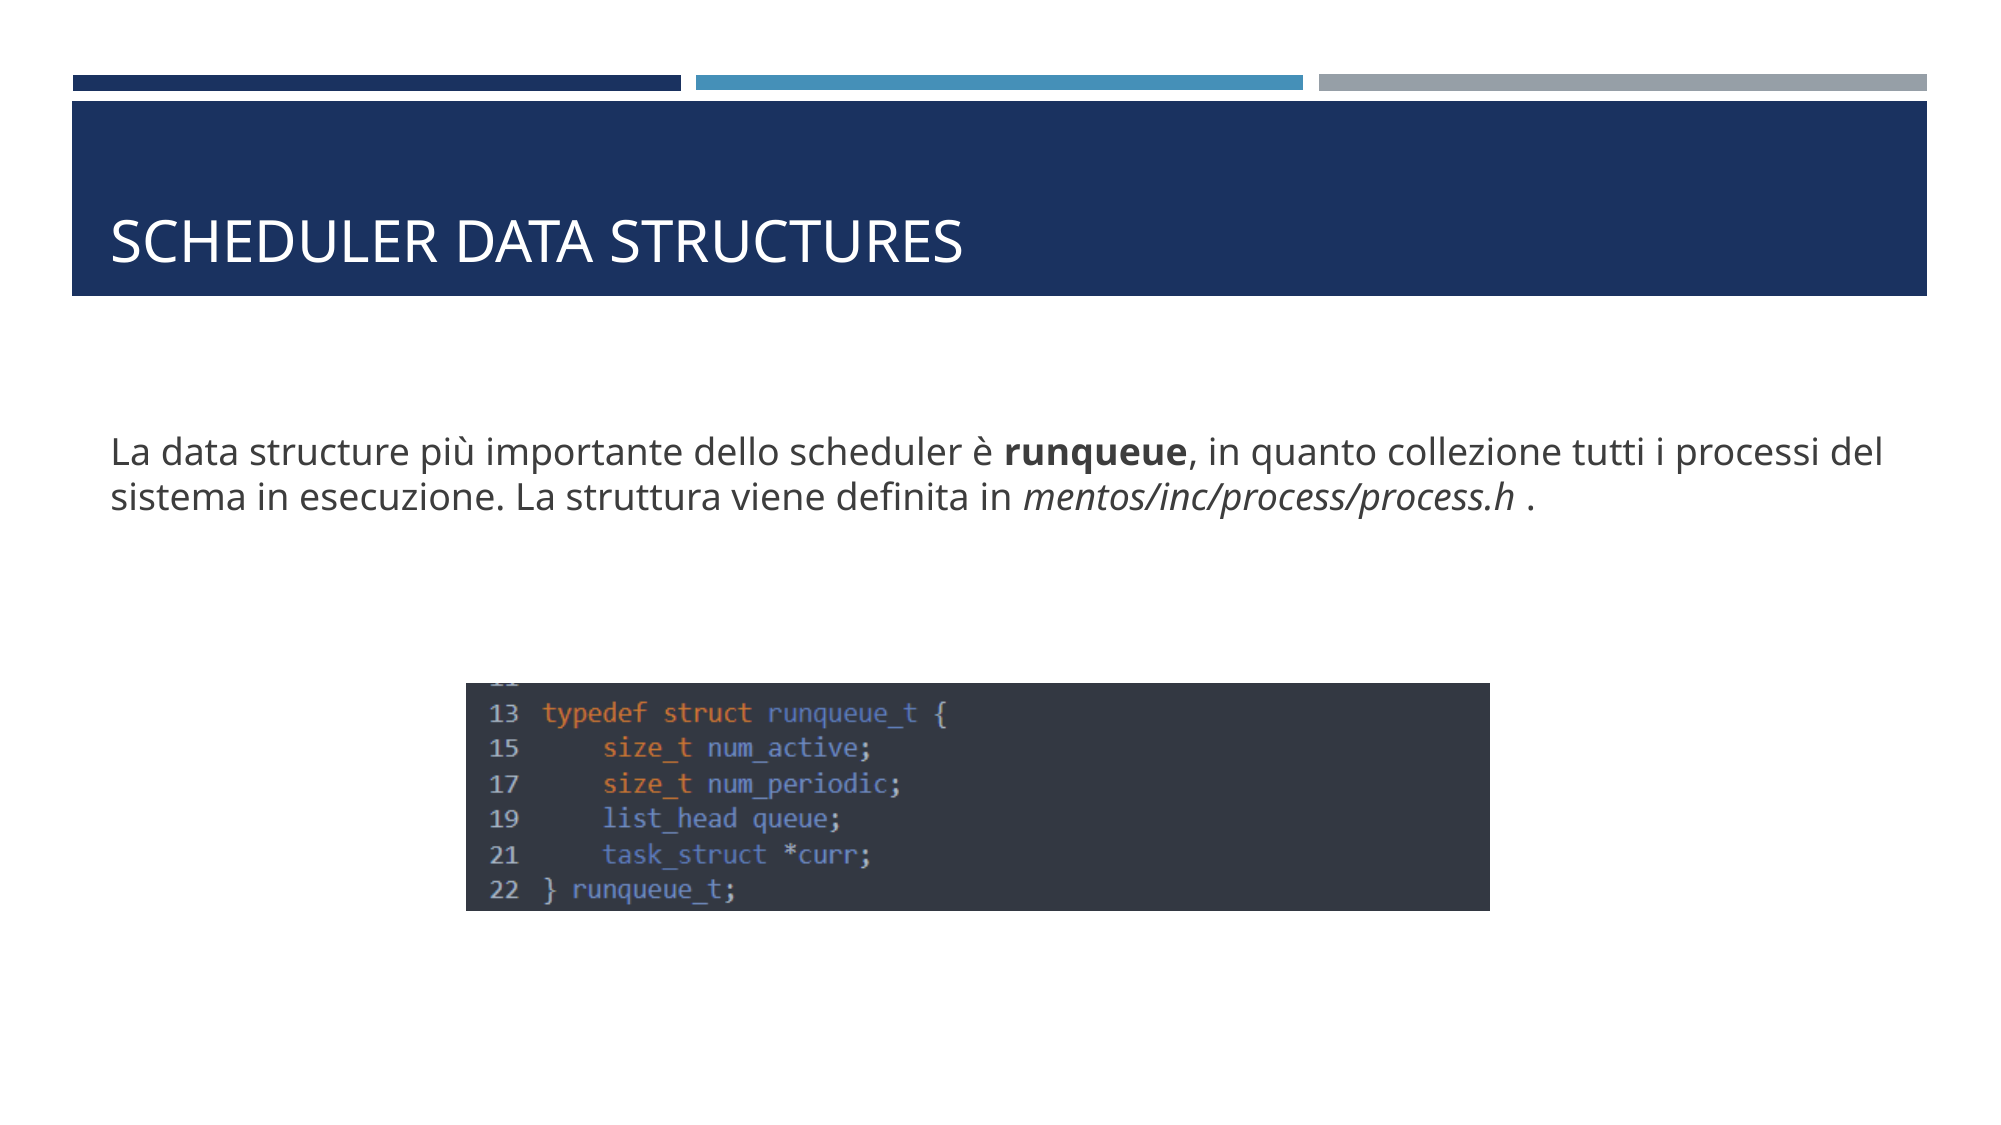

# Scheduler DATA structures
La data structure più importante dello scheduler è runqueue, in quanto collezione tutti i processi del sistema in esecuzione. La struttura viene definita in mentos/inc/process/process.h .